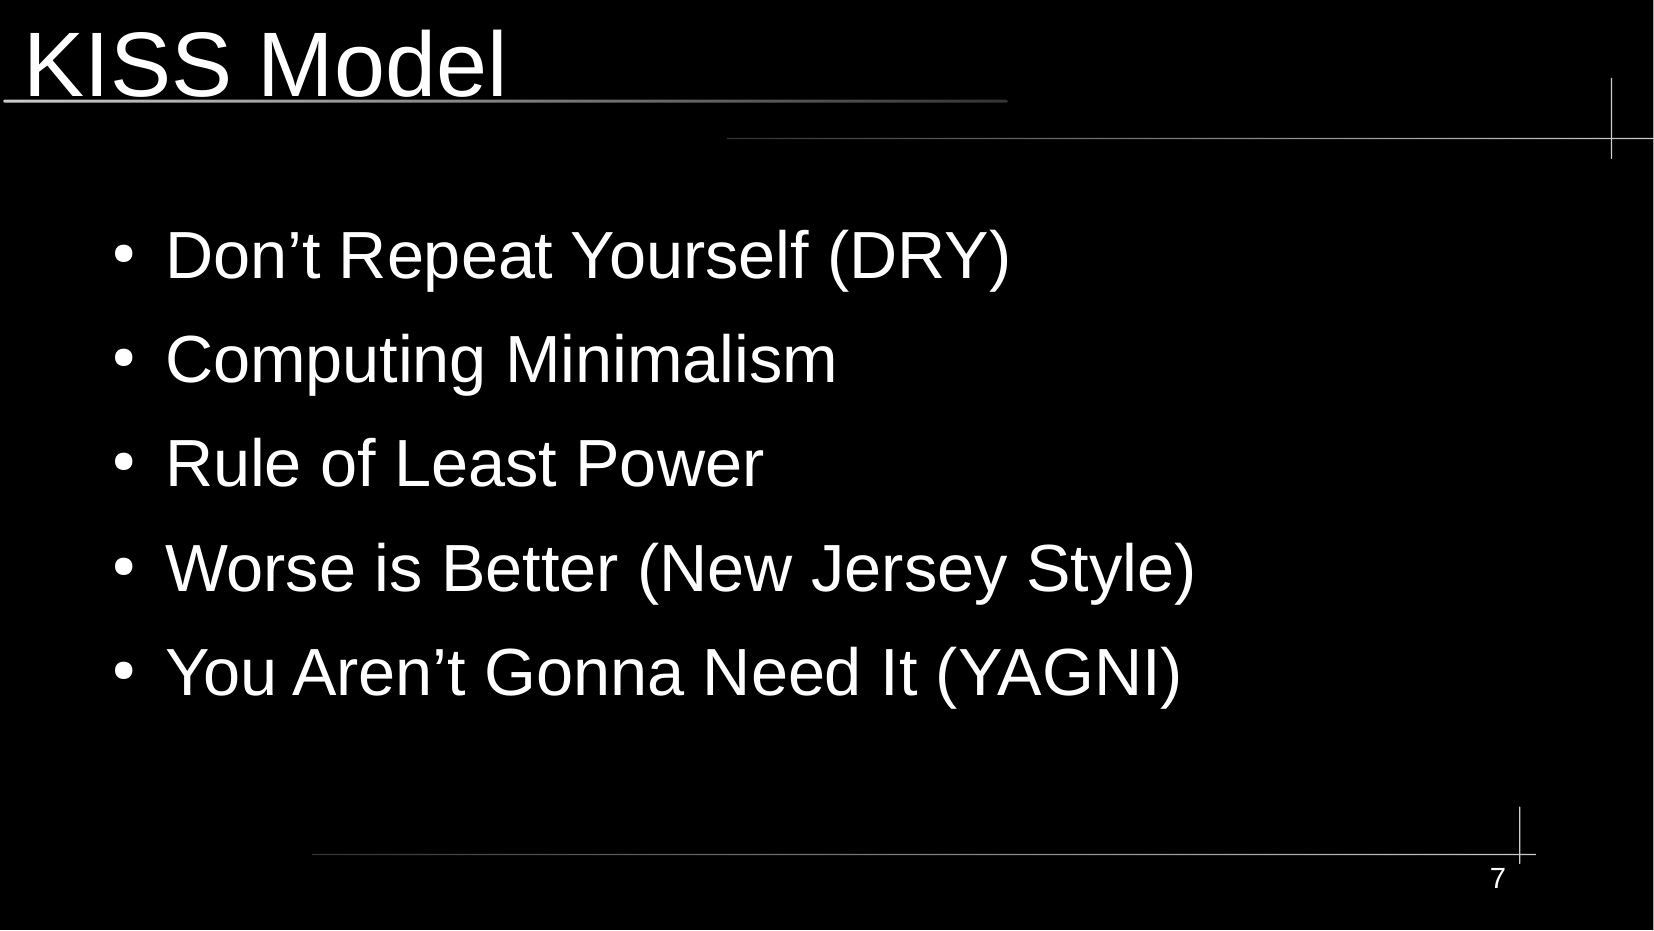

# KISS Model
Don’t Repeat Yourself (DRY)
Computing Minimalism
Rule of Least Power
Worse is Better (New Jersey Style)
You Aren’t Gonna Need It (YAGNI)
7